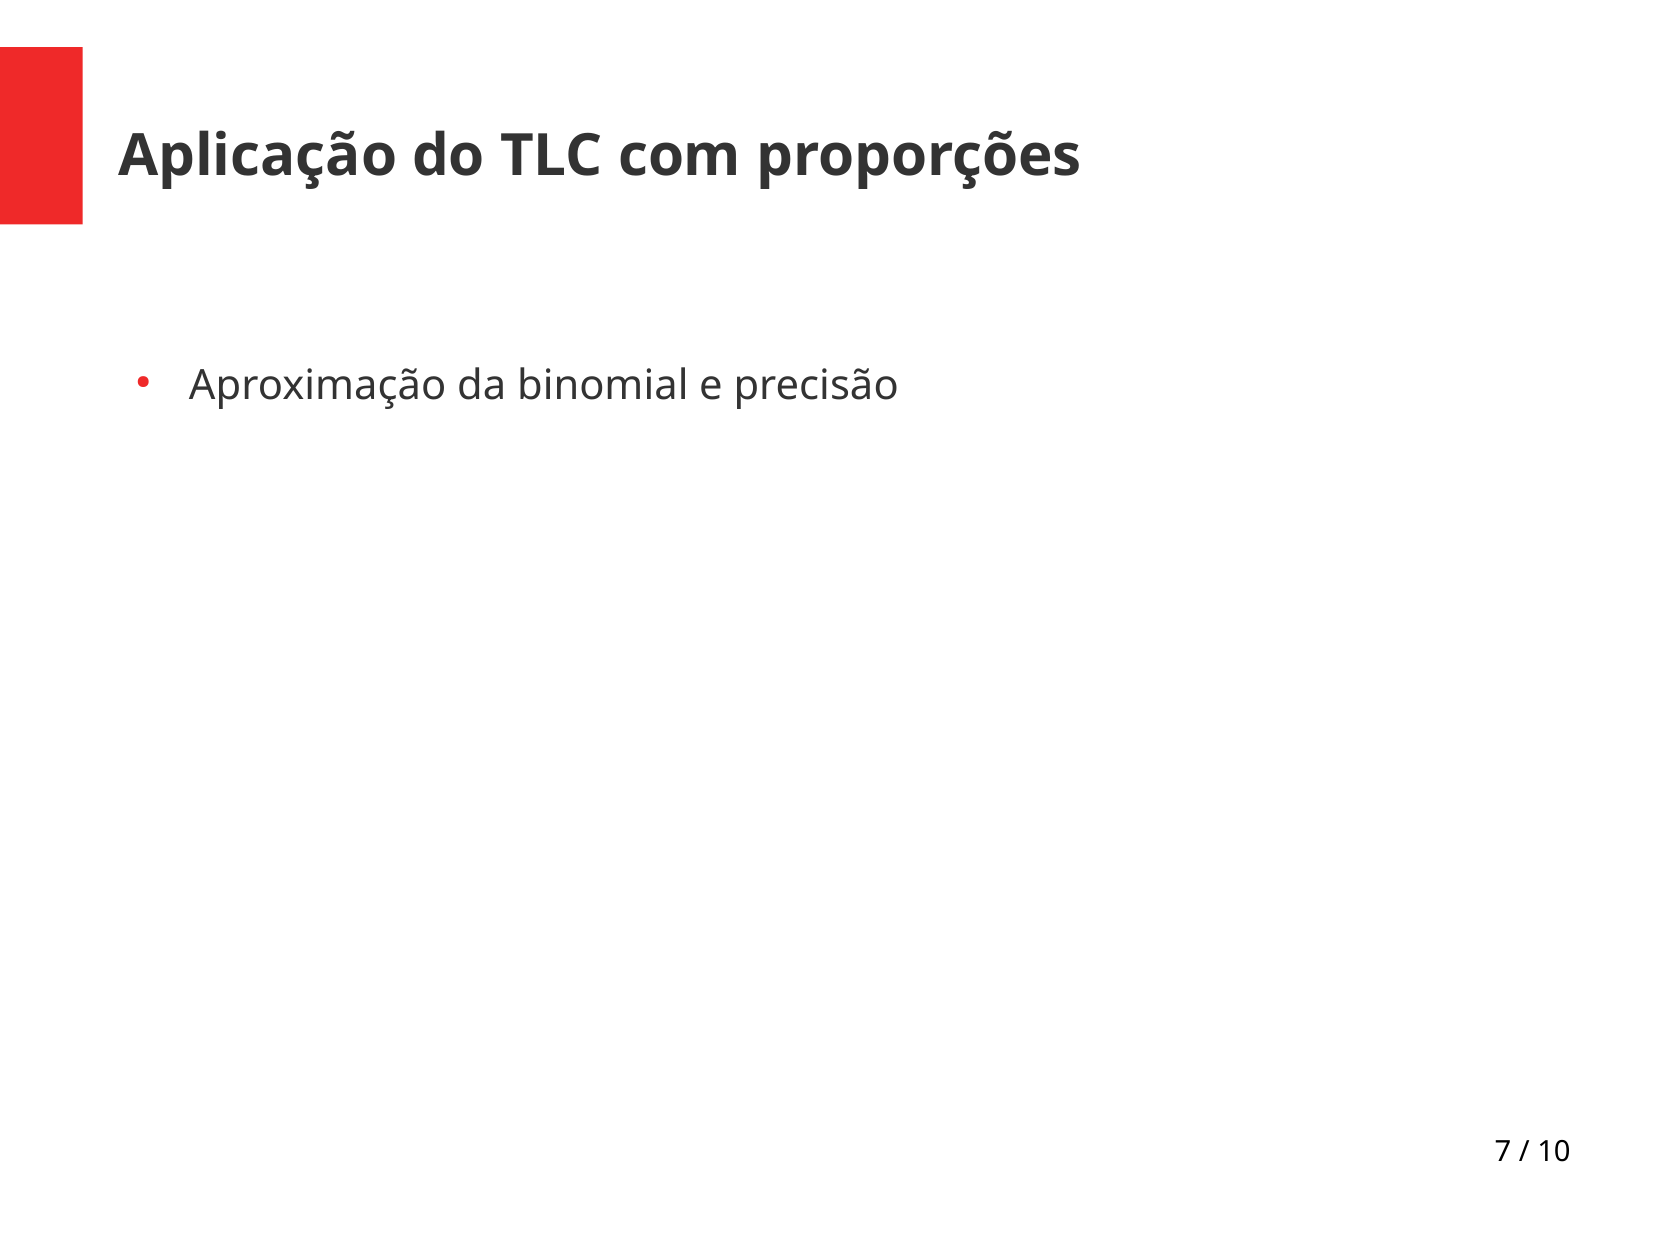

# Aplicação do TLC com proporções
Aproximação da binomial e precisão
7